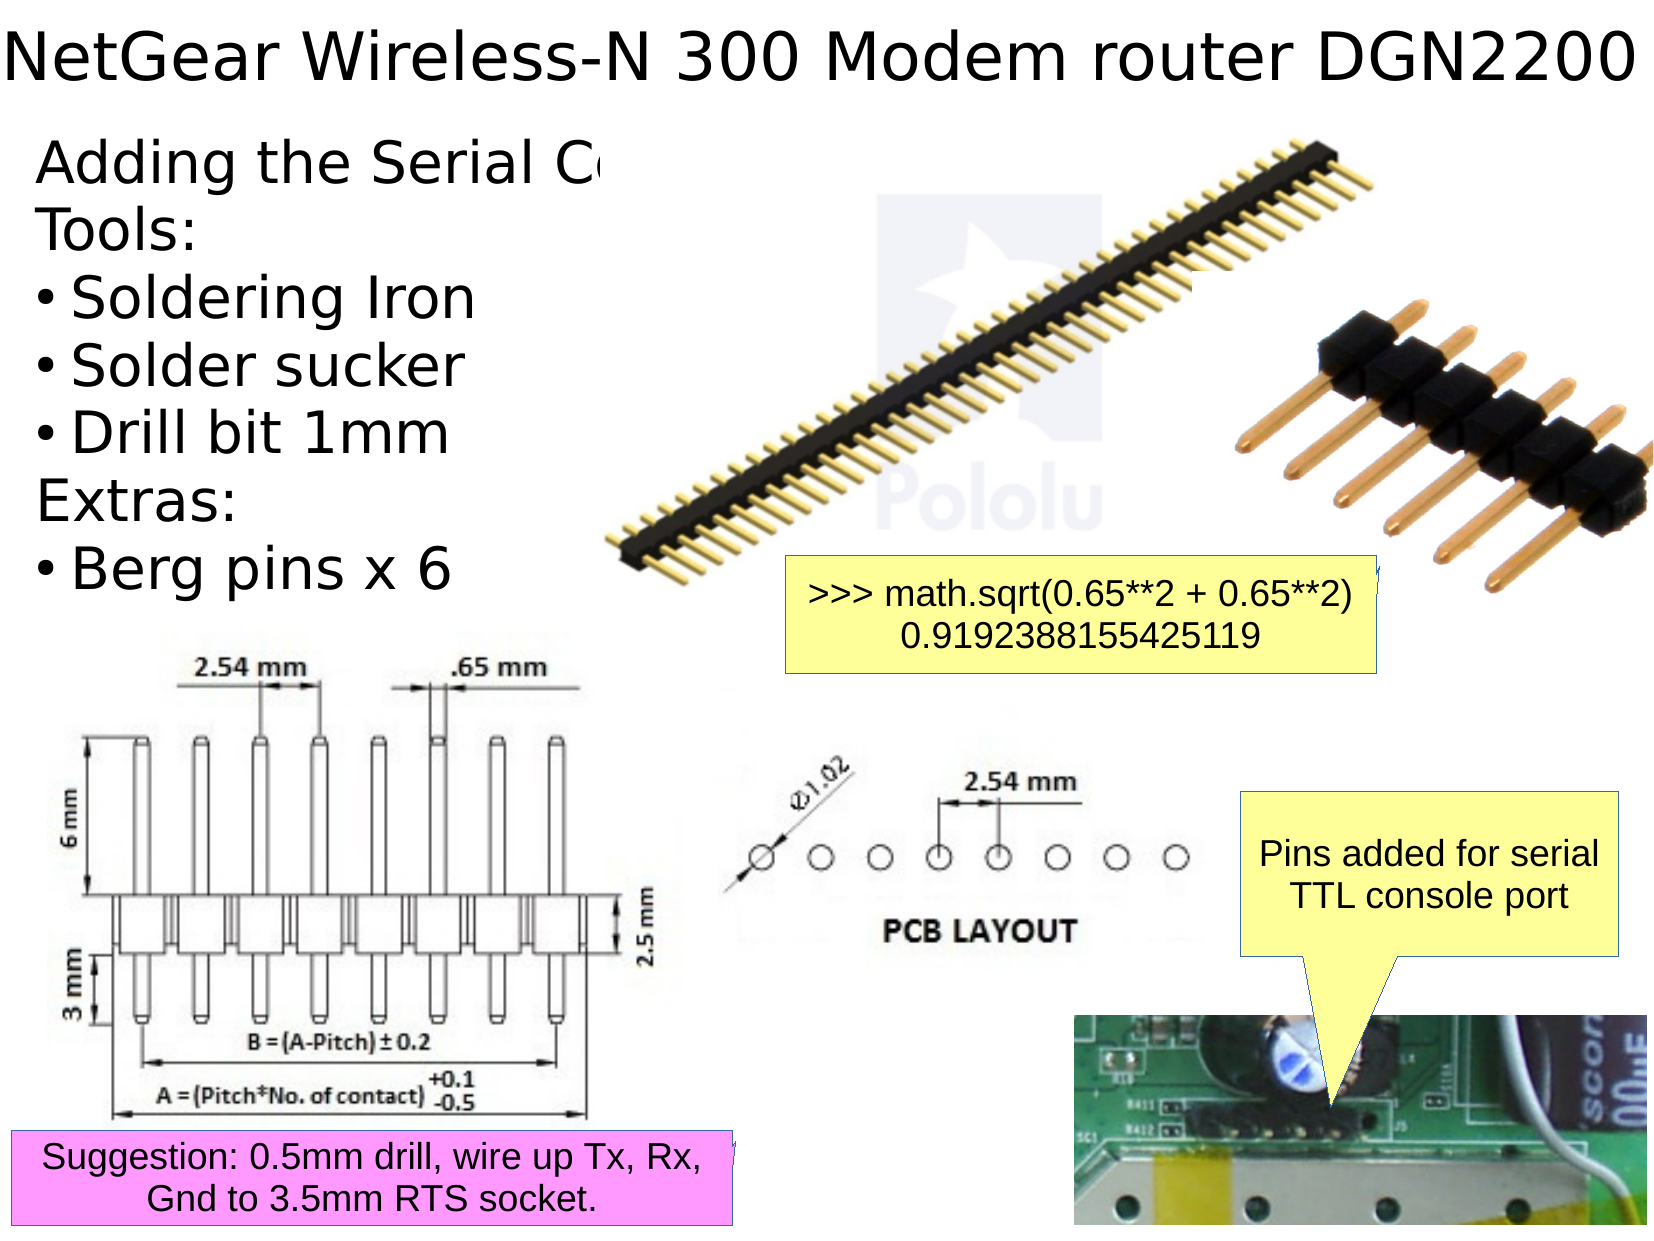

# NetGear Wireless-N 300 Modem router DGN2200
Adding the Serial Console.
Tools:
Soldering Iron
Solder sucker
Drill bit 1mm
Extras:
Berg pins x 6
>>> math.sqrt(0.65**2 + 0.65**2)
0.9192388155425119
Pins added for serial TTL console port
Suggestion: 0.5mm drill, wire up Tx, Rx, Gnd to 3.5mm RTS socket.